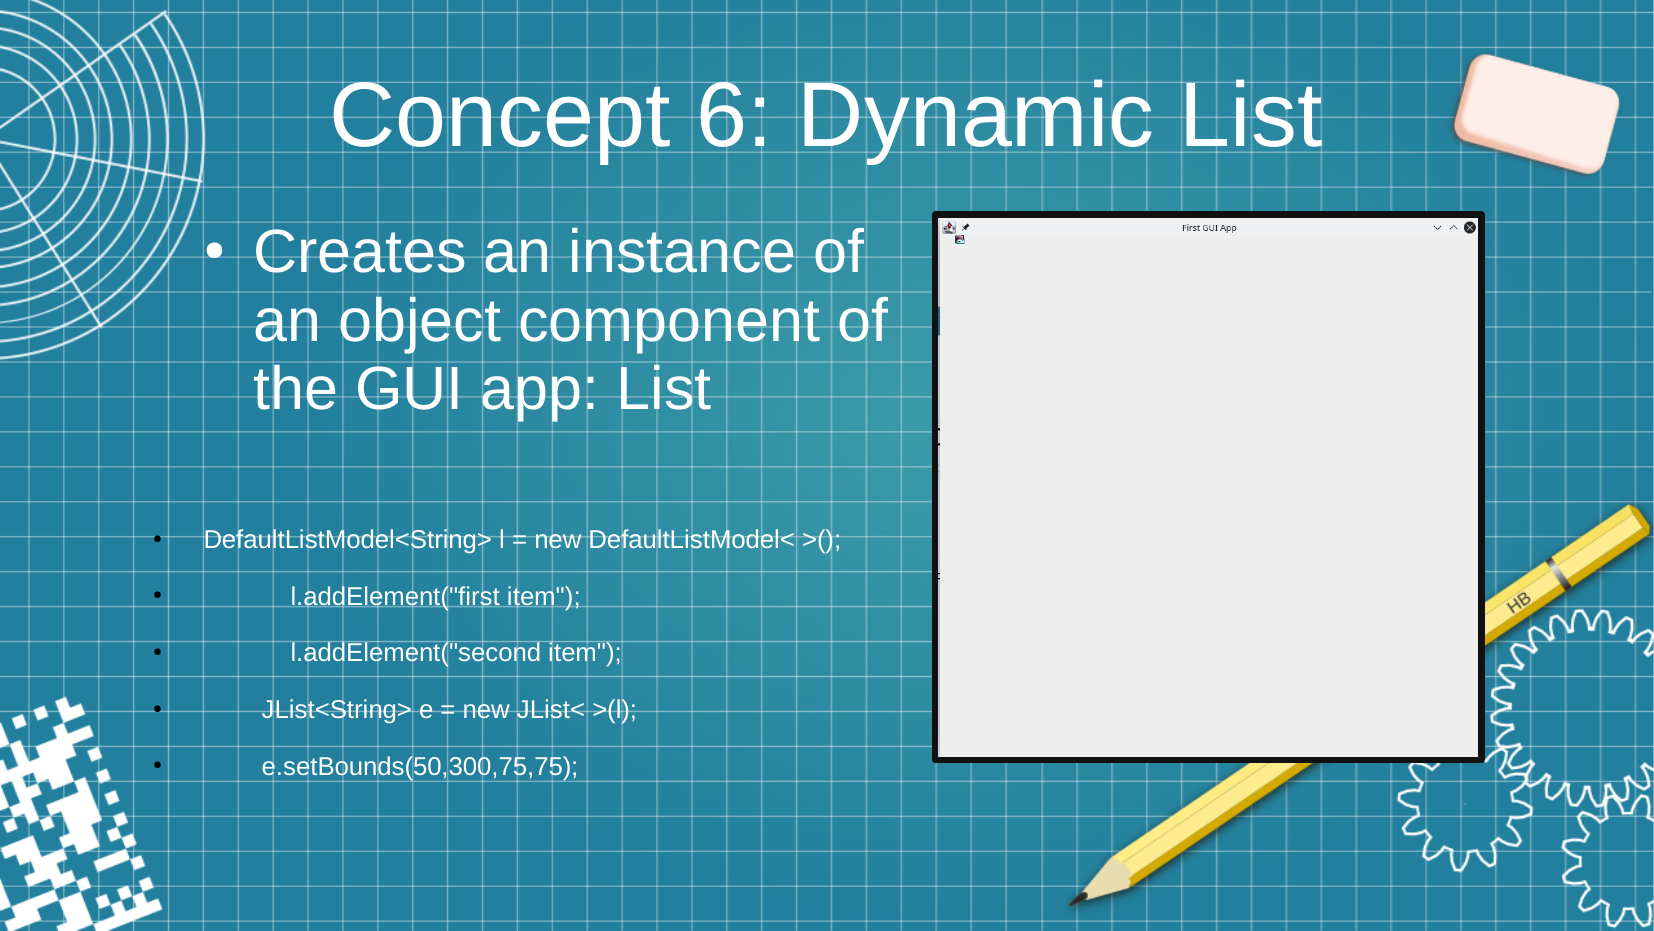

# Concept 6: Dynamic List
Creates an instance of an object component of the GUI app: List
DefaultListModel<String> l = new DefaultListModel< >();
 l.addElement("first item");
 l.addElement("second item");
 JList<String> e = new JList< >(l);
 e.setBounds(50,300,75,75);